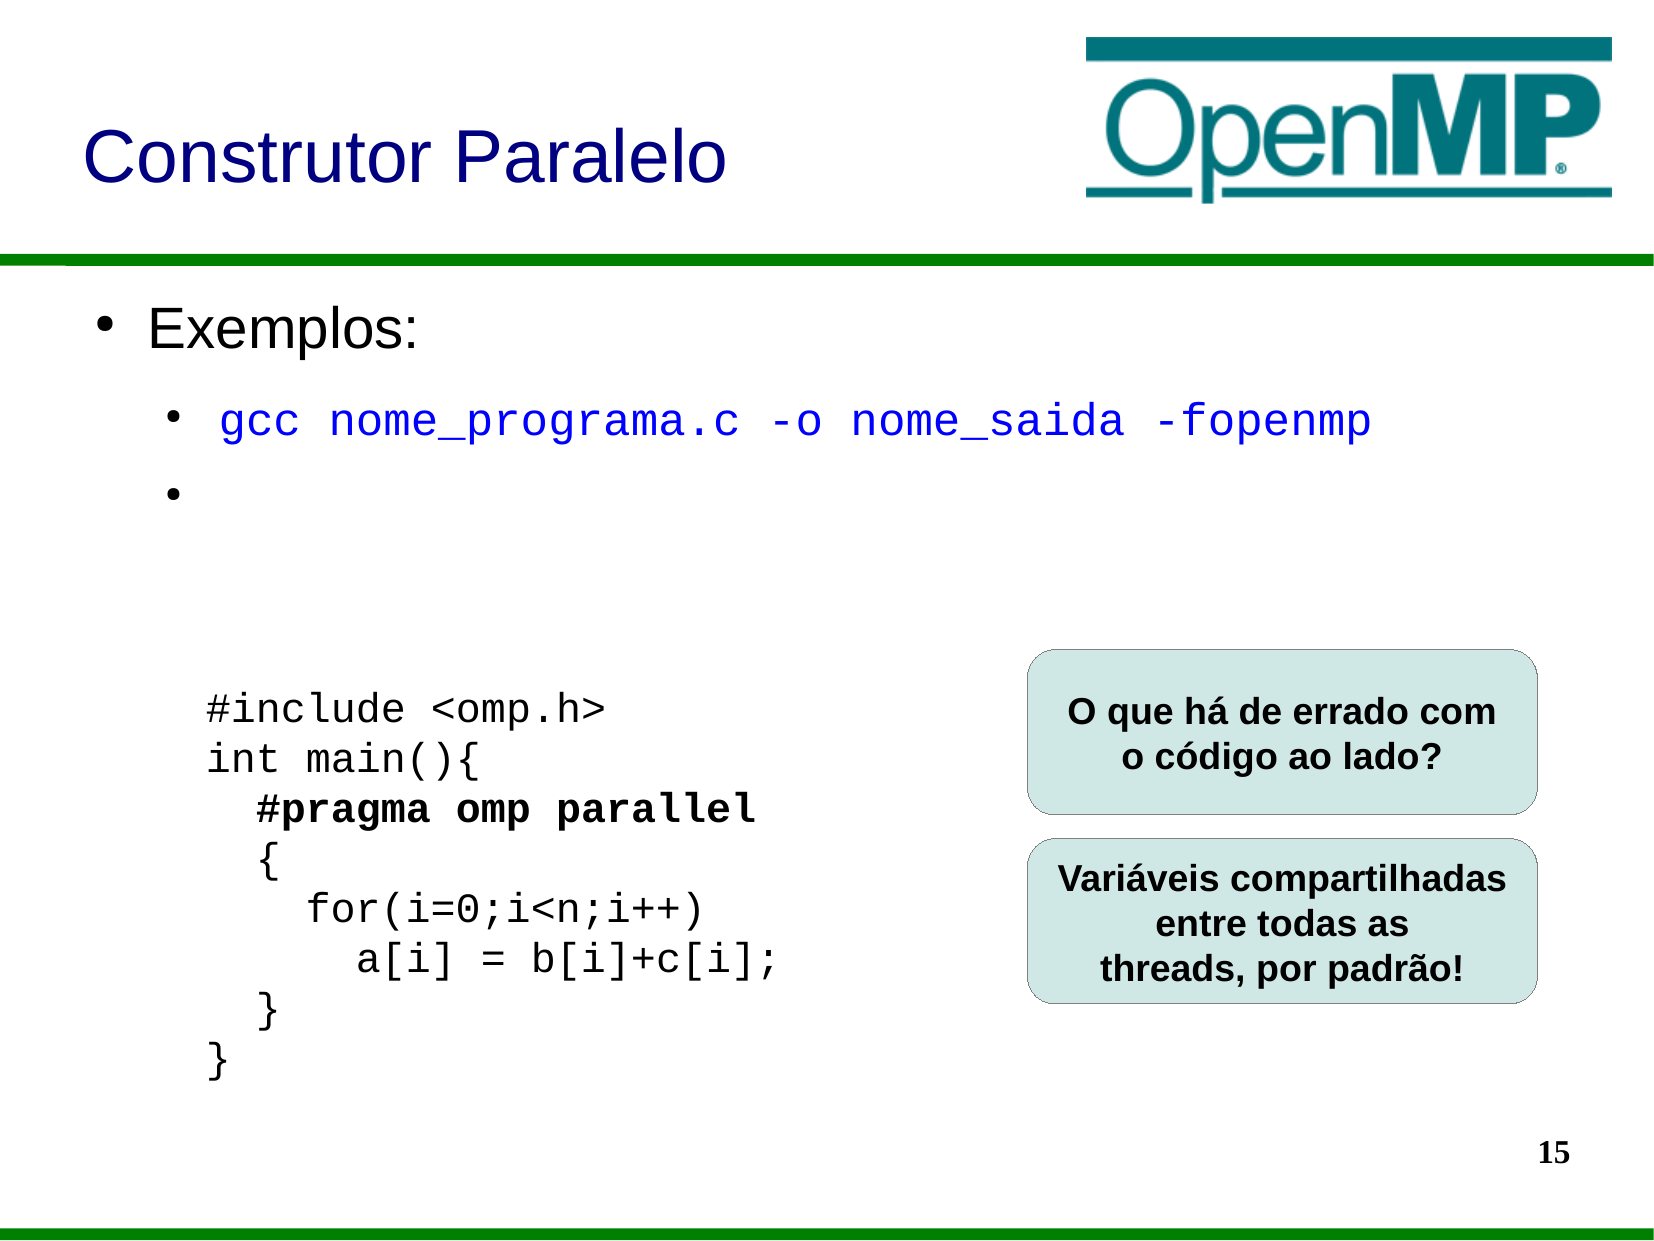

Construtor Paralelo
# Exemplos:
gcc nome_programa.c -o nome_saida -fopenmp
O que há de errado com
o código ao lado?
#include <omp.h>
int main(){
 #pragma omp parallel
 {
 for(i=0;i<n;i++)
 a[i] = b[i]+c[i];
 }
}
Variáveis compartilhadas
entre todas as
threads, por padrão!